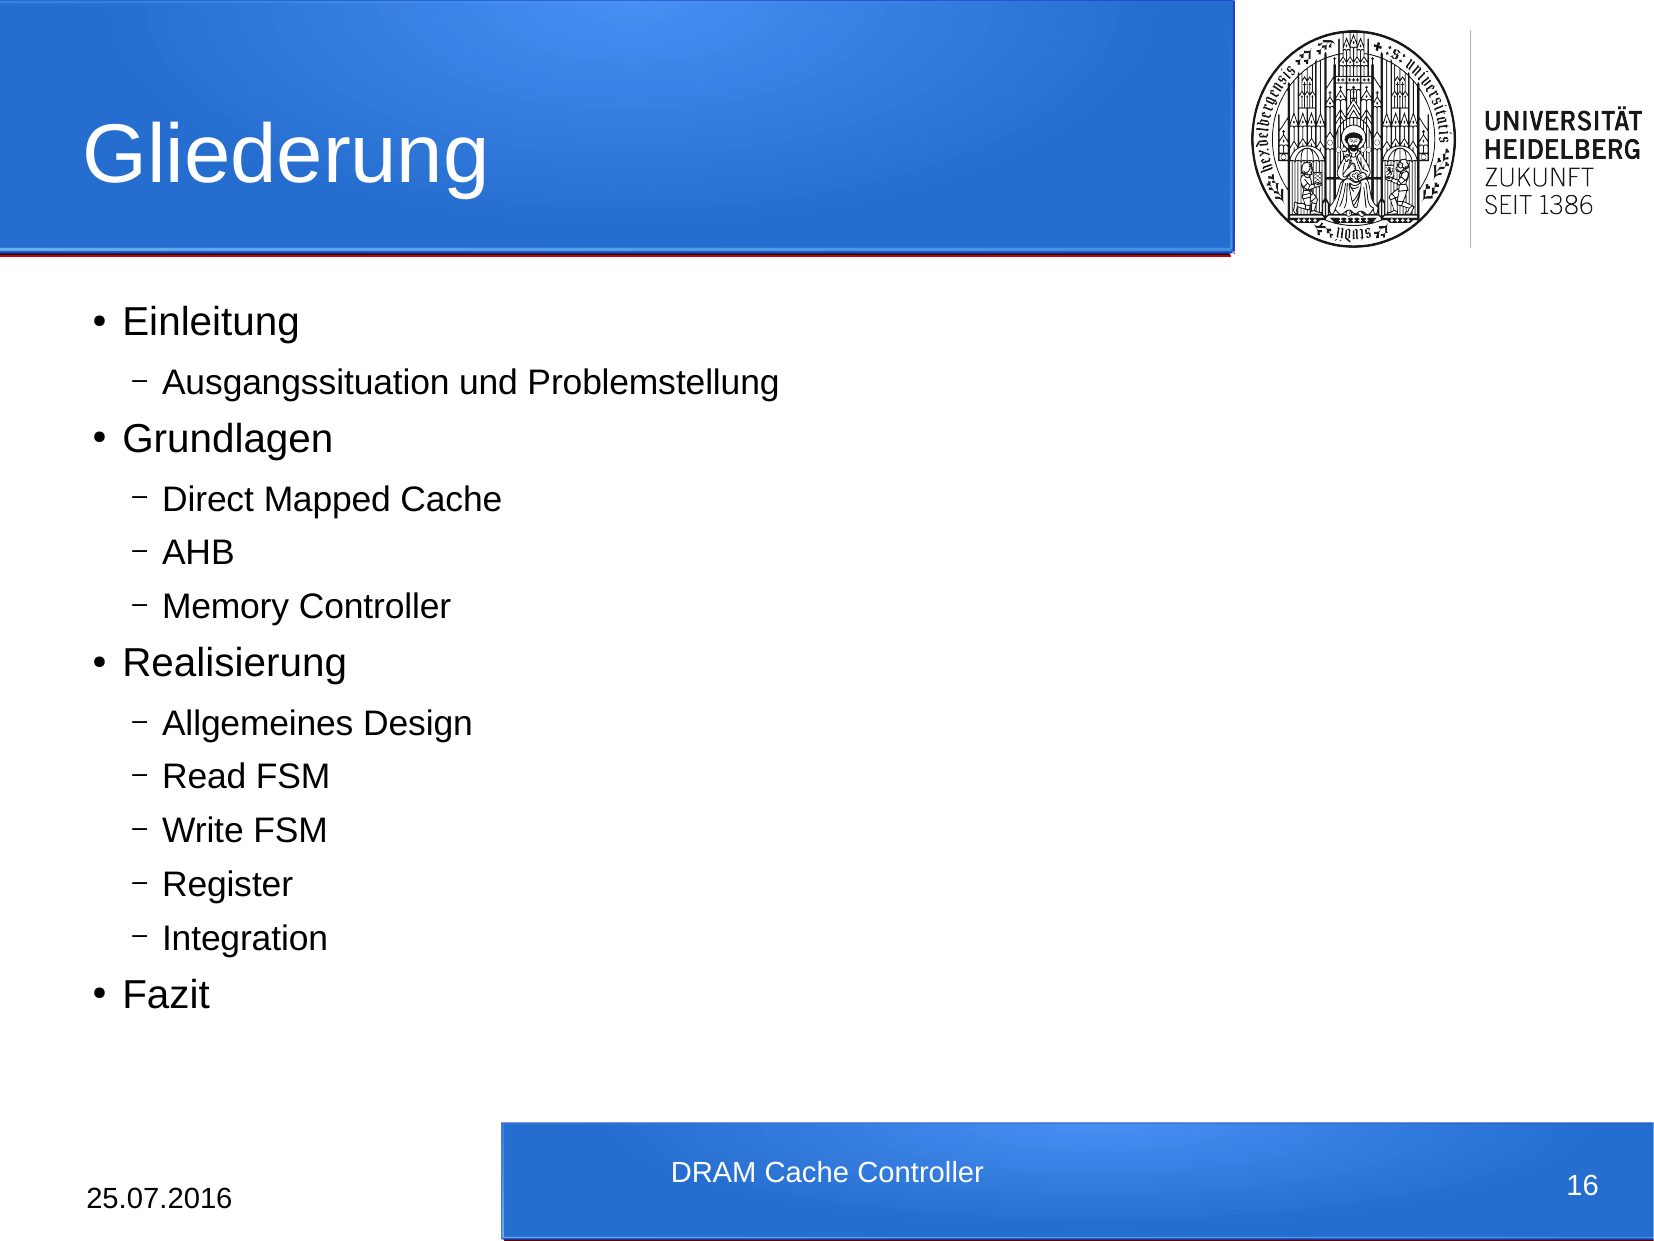

# Gliederung
Einleitung
Ausgangssituation und Problemstellung
Grundlagen
Direct Mapped Cache
AHB
Memory Controller
Realisierung
Allgemeines Design
Read FSM
Write FSM
Register
Integration
Fazit
DRAM Cache Controller
16
25.07.2016